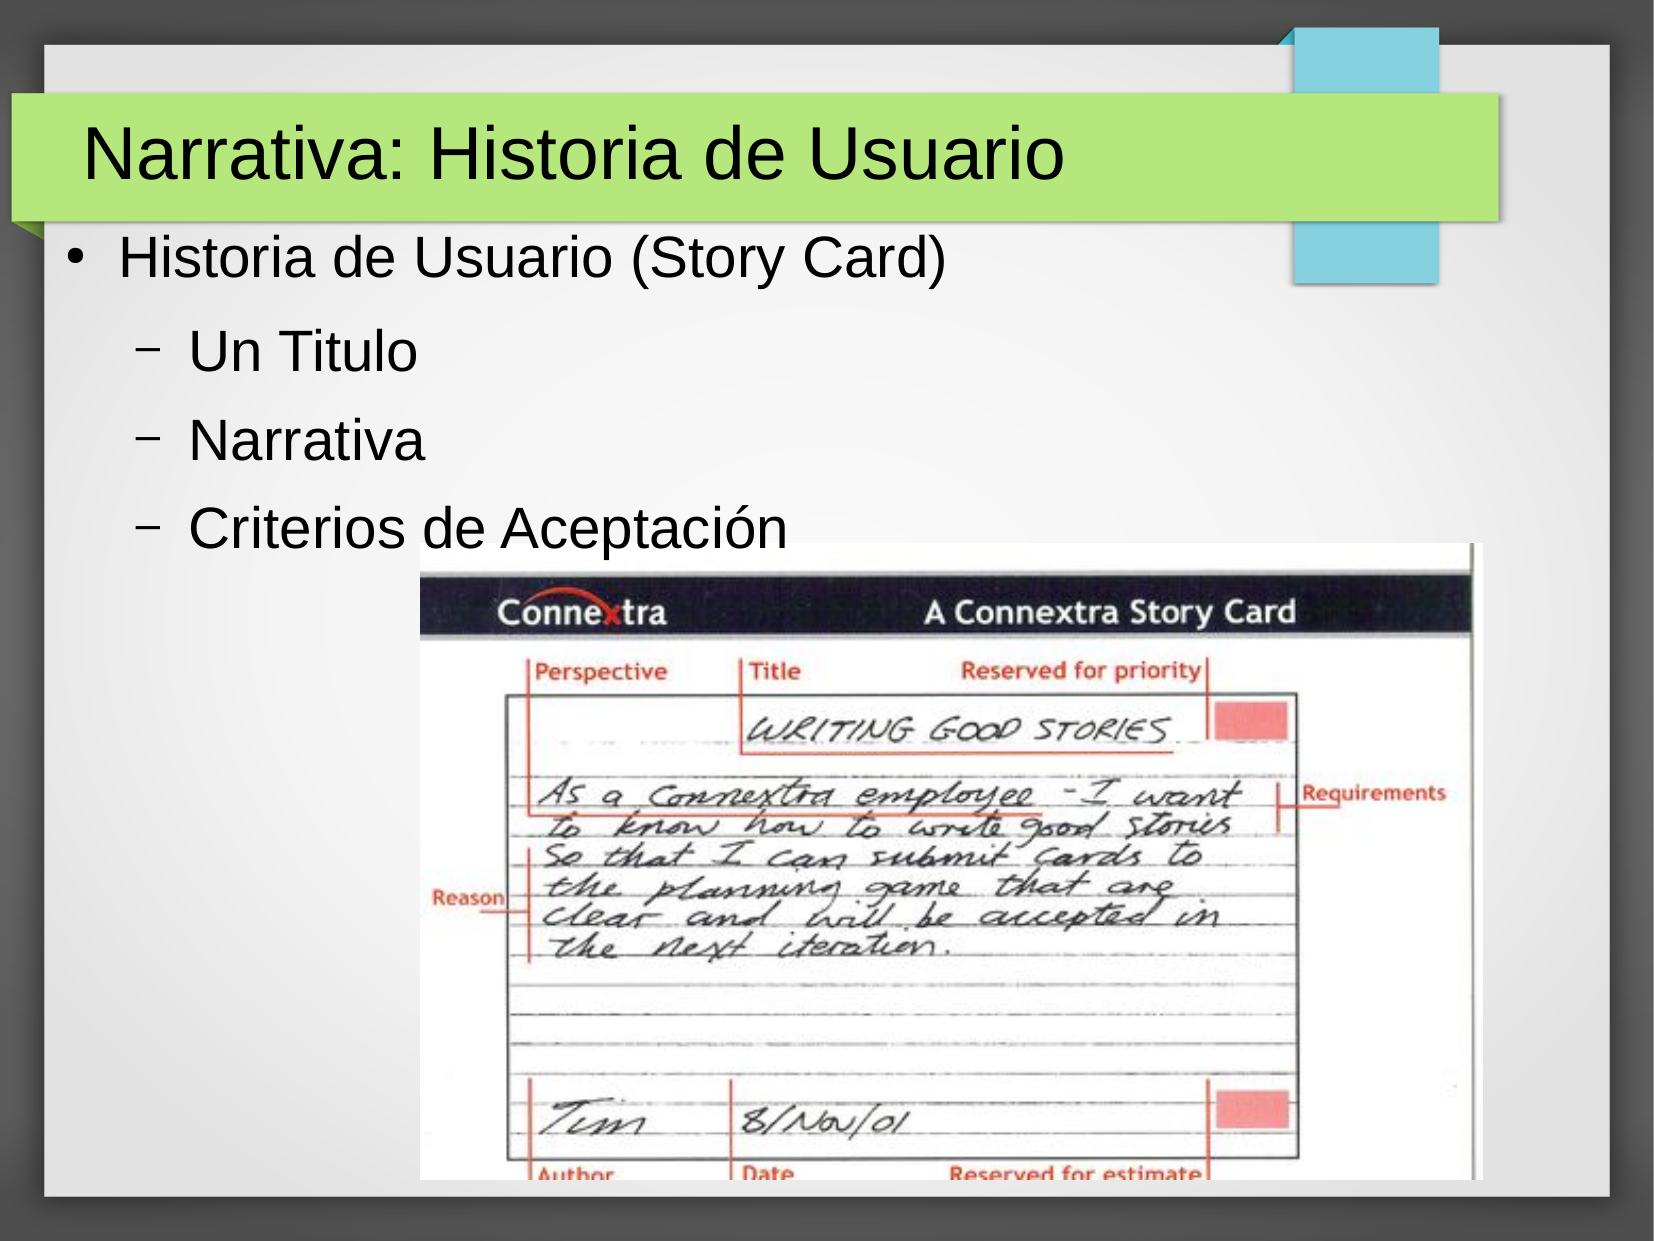

# Narrativa: Historia de Usuario
Historia de Usuario (Story Card)
Un Titulo
Narrativa
Criterios de Aceptación